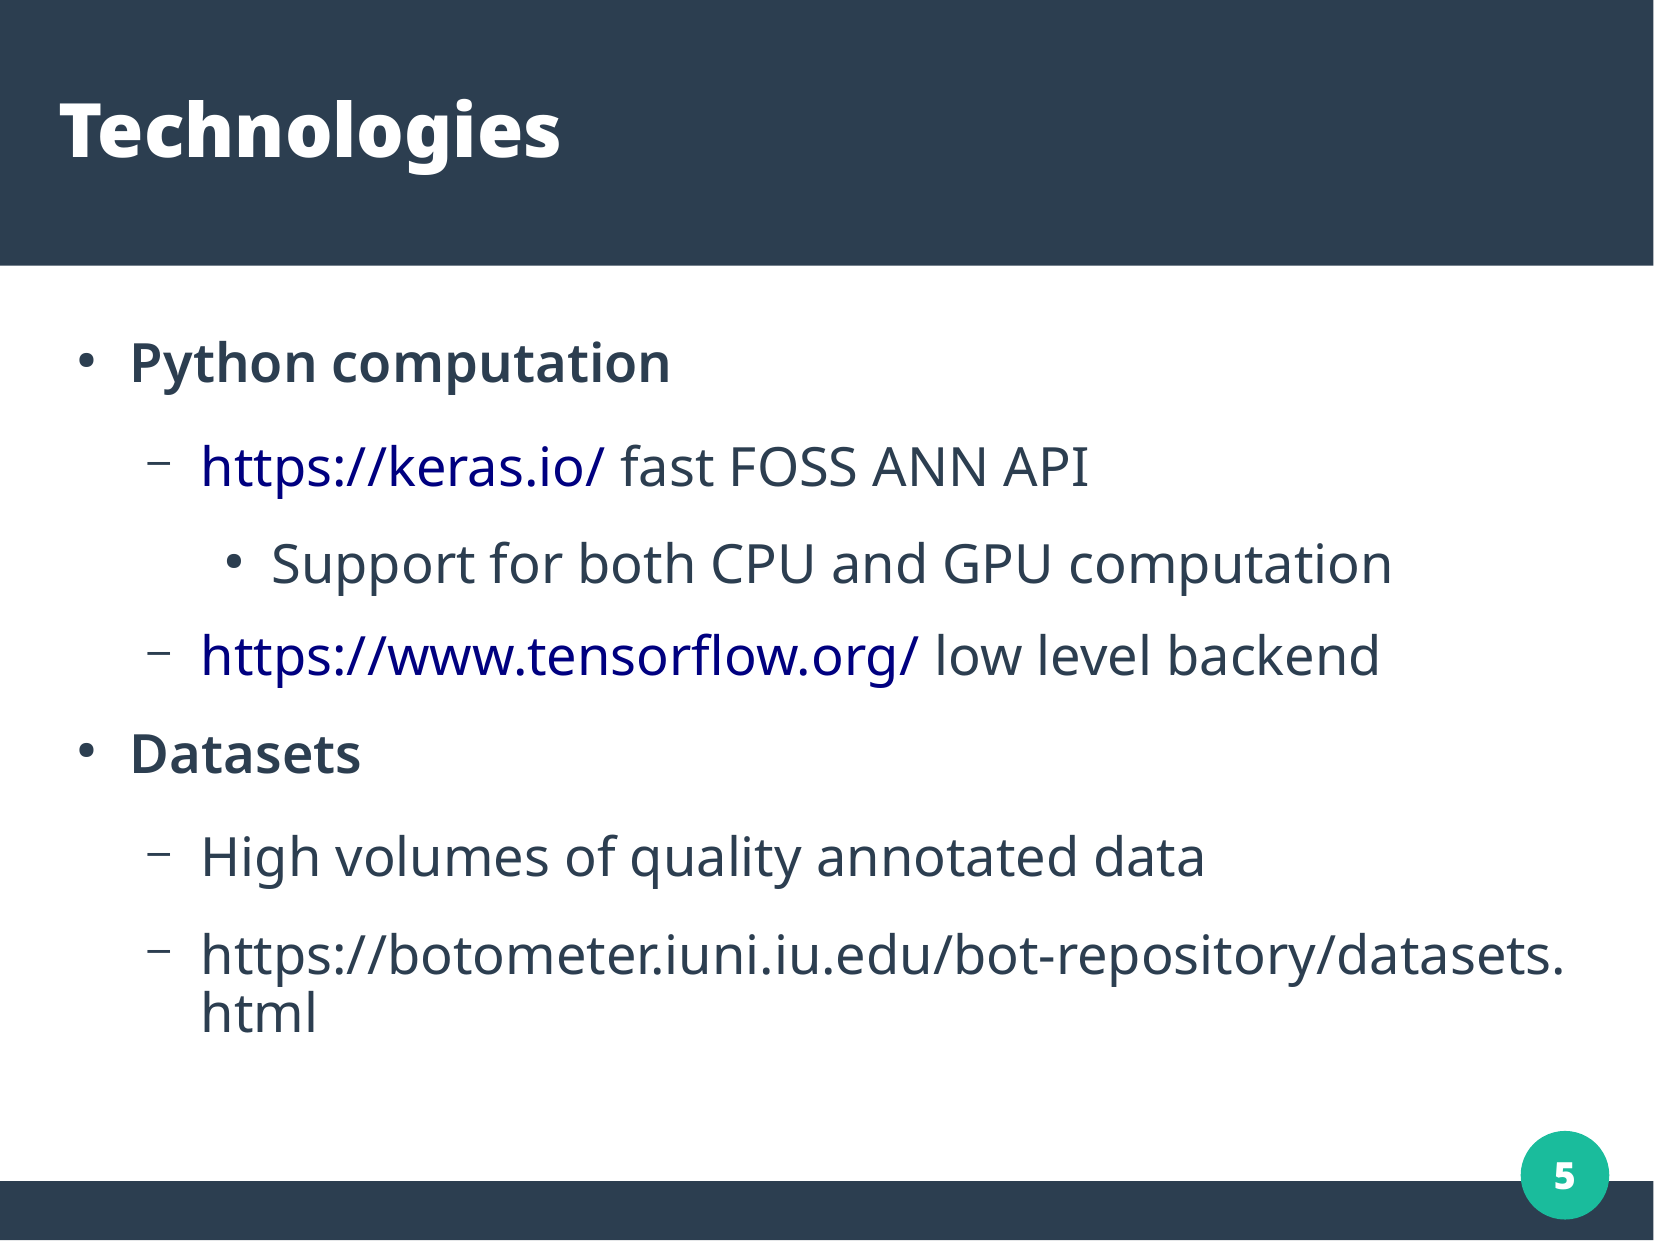

# Technologies
Python computation
https://keras.io/ fast FOSS ANN API
Support for both CPU and GPU computation
https://www.tensorflow.org/ low level backend
Datasets
High volumes of quality annotated data
https://botometer.iuni.iu.edu/bot-repository/datasets.html
5